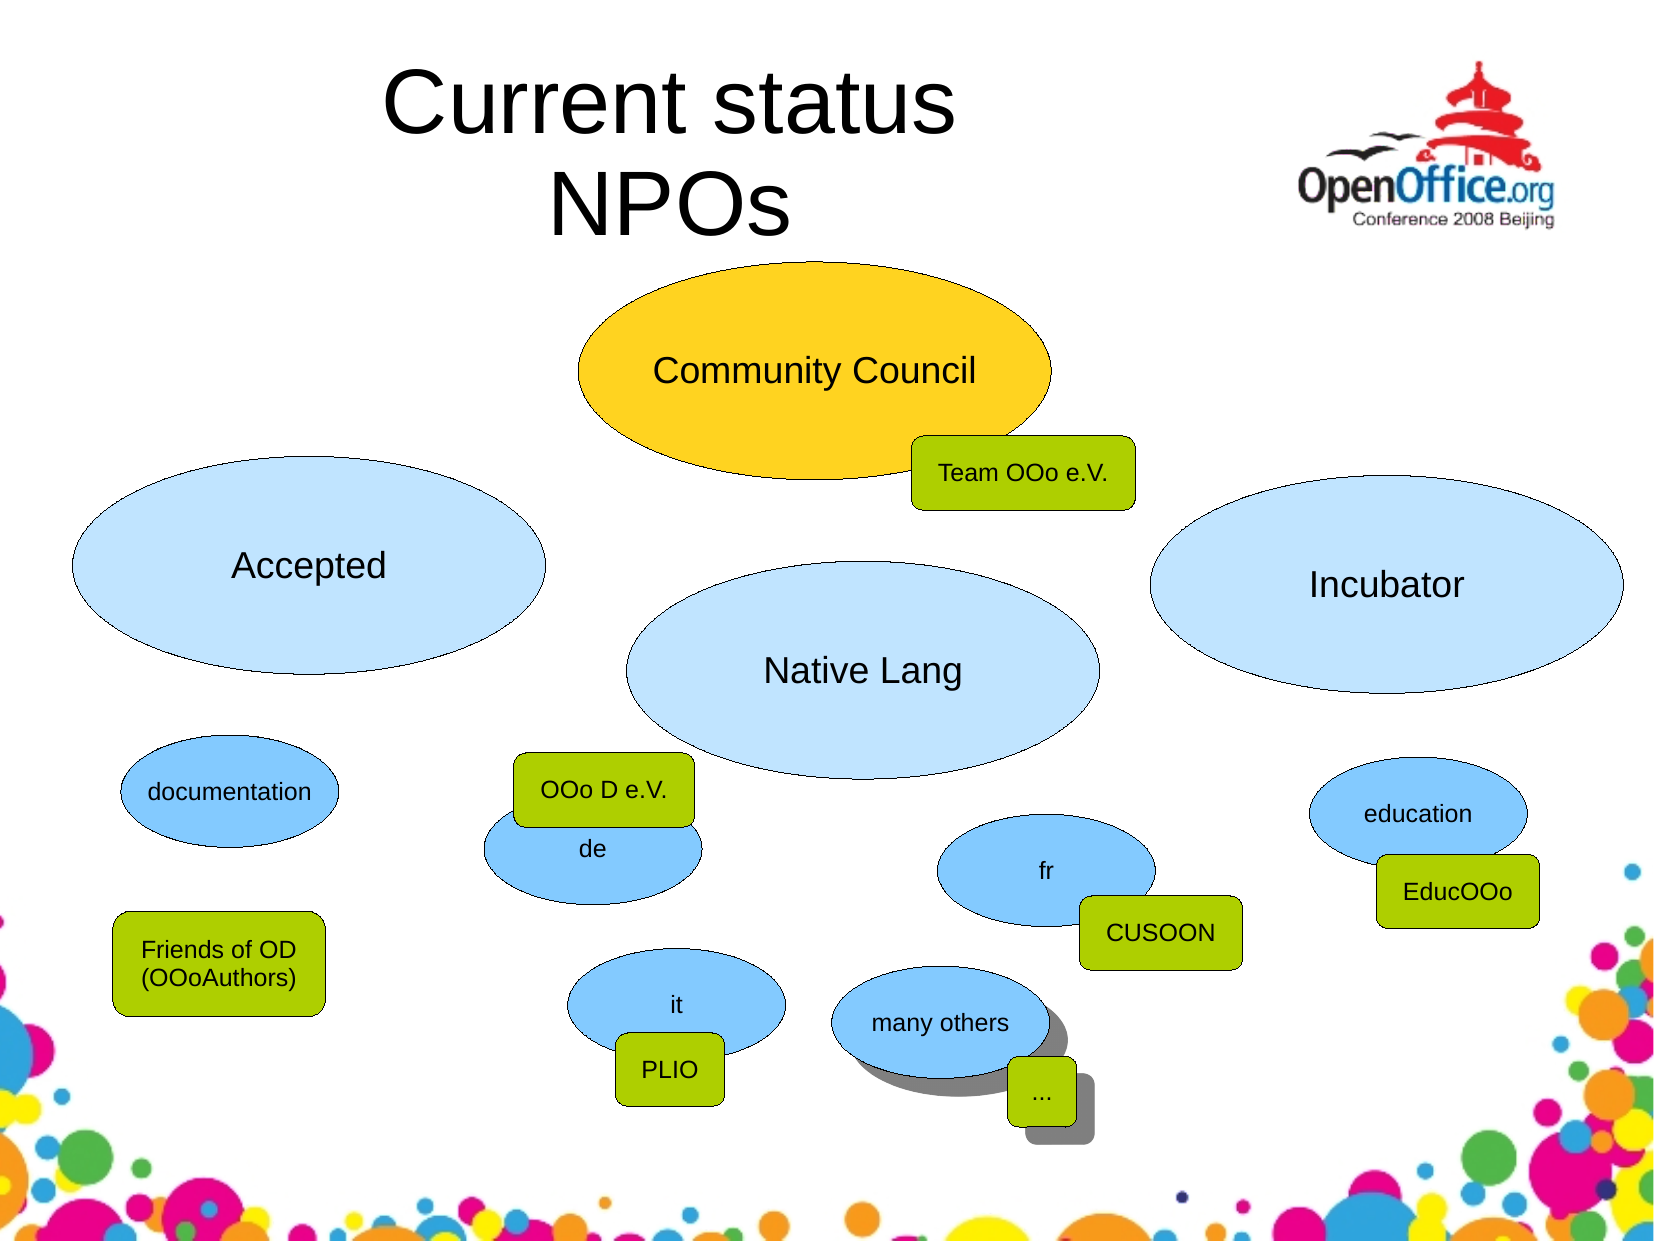

# Current status NPOs
Community Council
Team OOo e.V.
Accepted
Incubator
Native Lang
documentation
documentation
OOo D e.V.
education
de
fr
EducOOo
CUSOON
Friends of OD
(OOoAuthors)
it
many others
PLIO
...